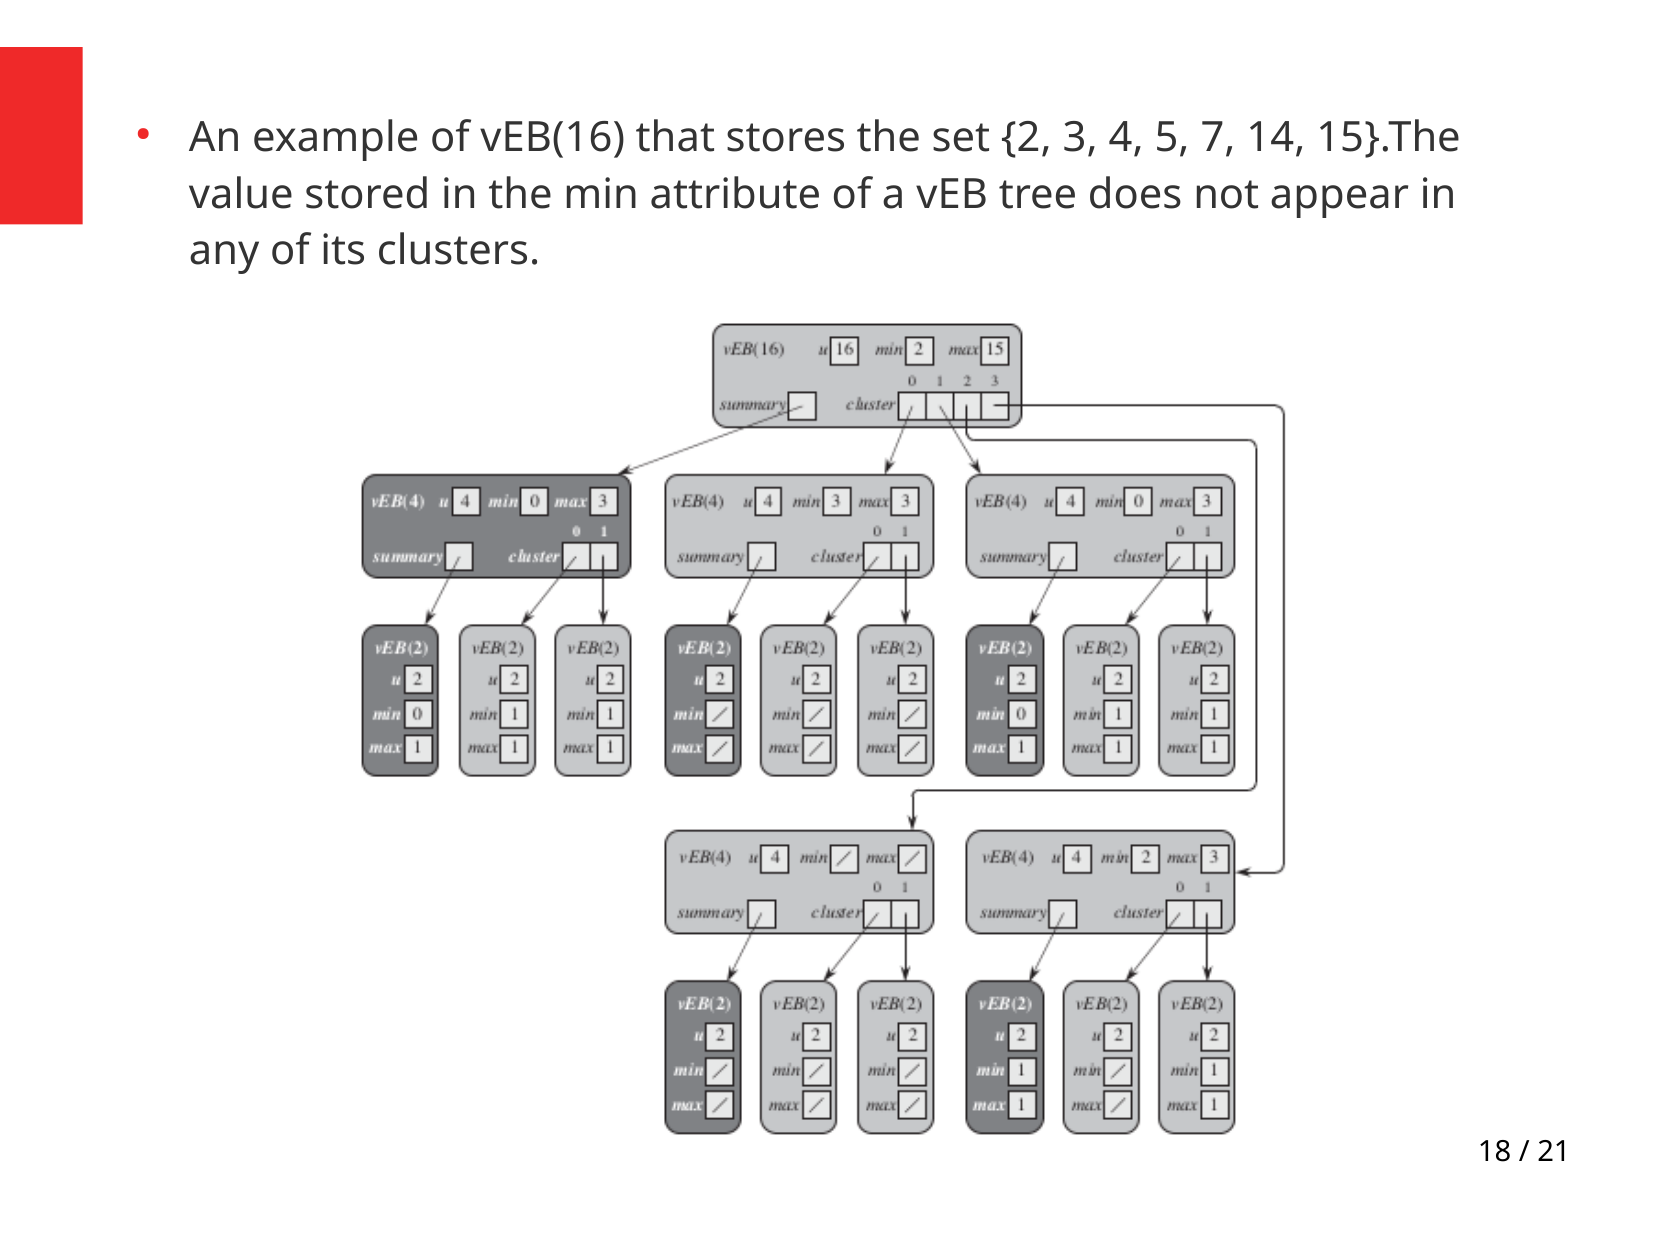

# An example of vEB(16) that stores the set {2, 3, 4, 5, 7, 14, 15}.The value stored in the min attribute of a vEB tree does not appear in any of its clusters.
18